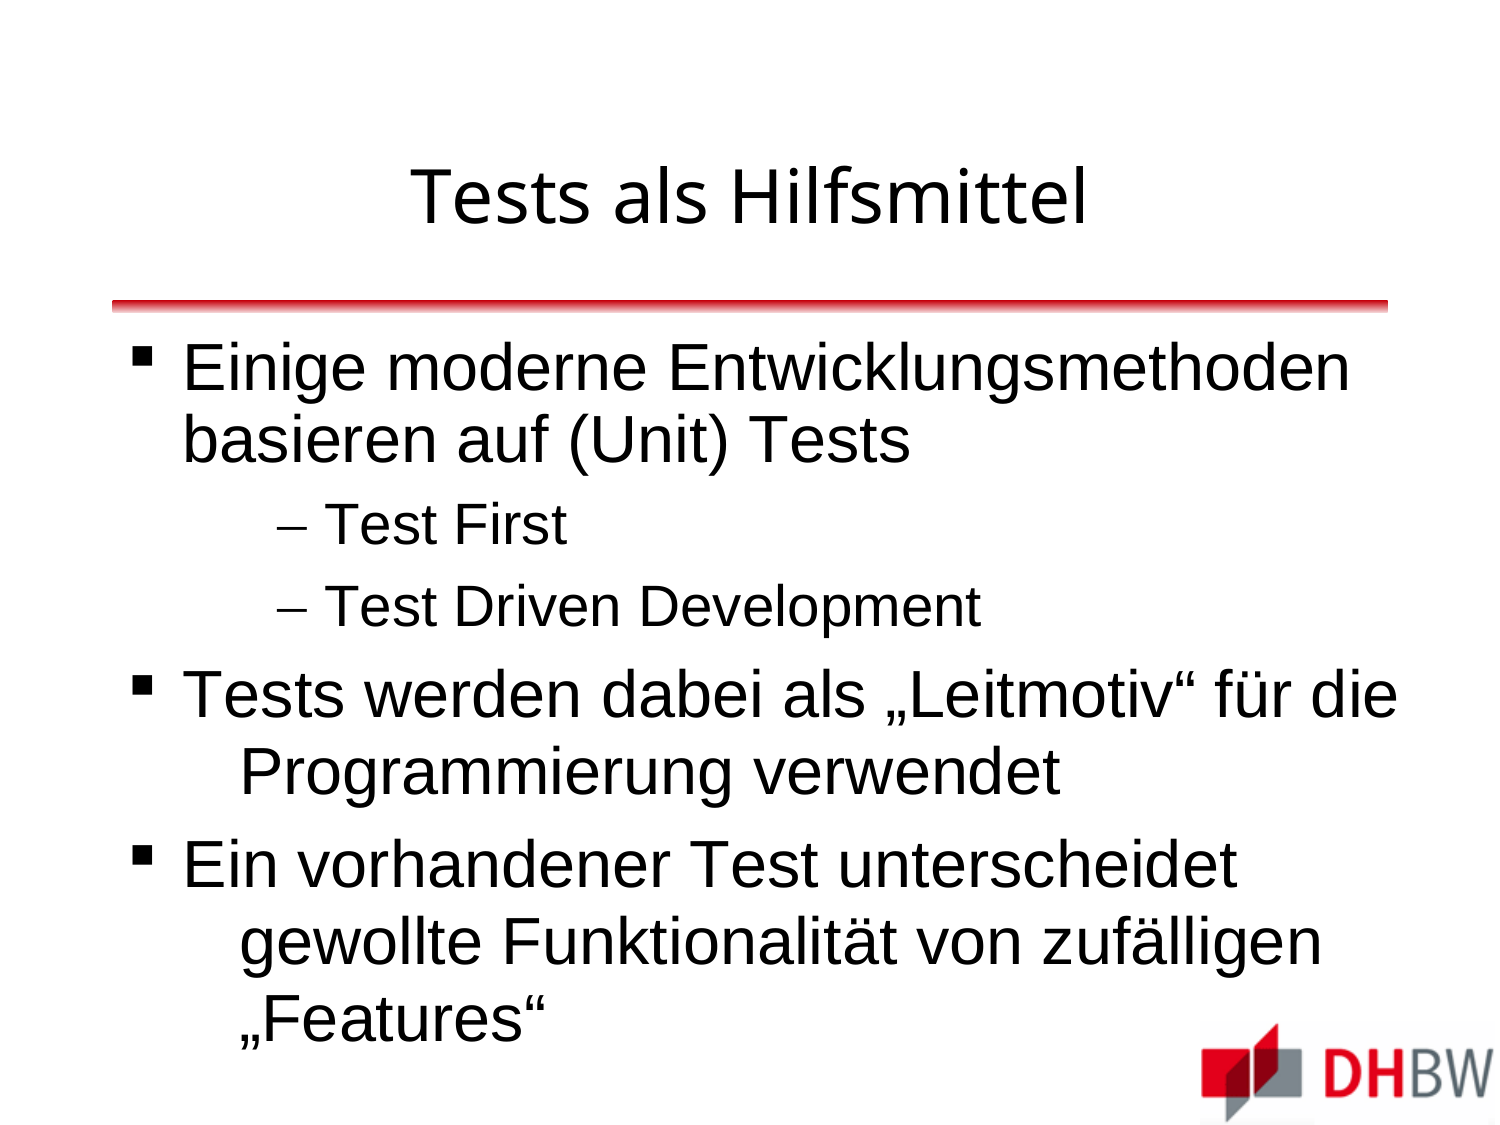

# Tests als Hilfsmittel
Einige moderne Entwicklungsmethoden basieren auf (Unit) Tests
Test First
Test Driven Development
Tests werden dabei als „Leitmotiv“ für die Programmierung verwendet
Ein vorhandener Test unterscheidet gewollte Funktionalität von zufälligen „Features“